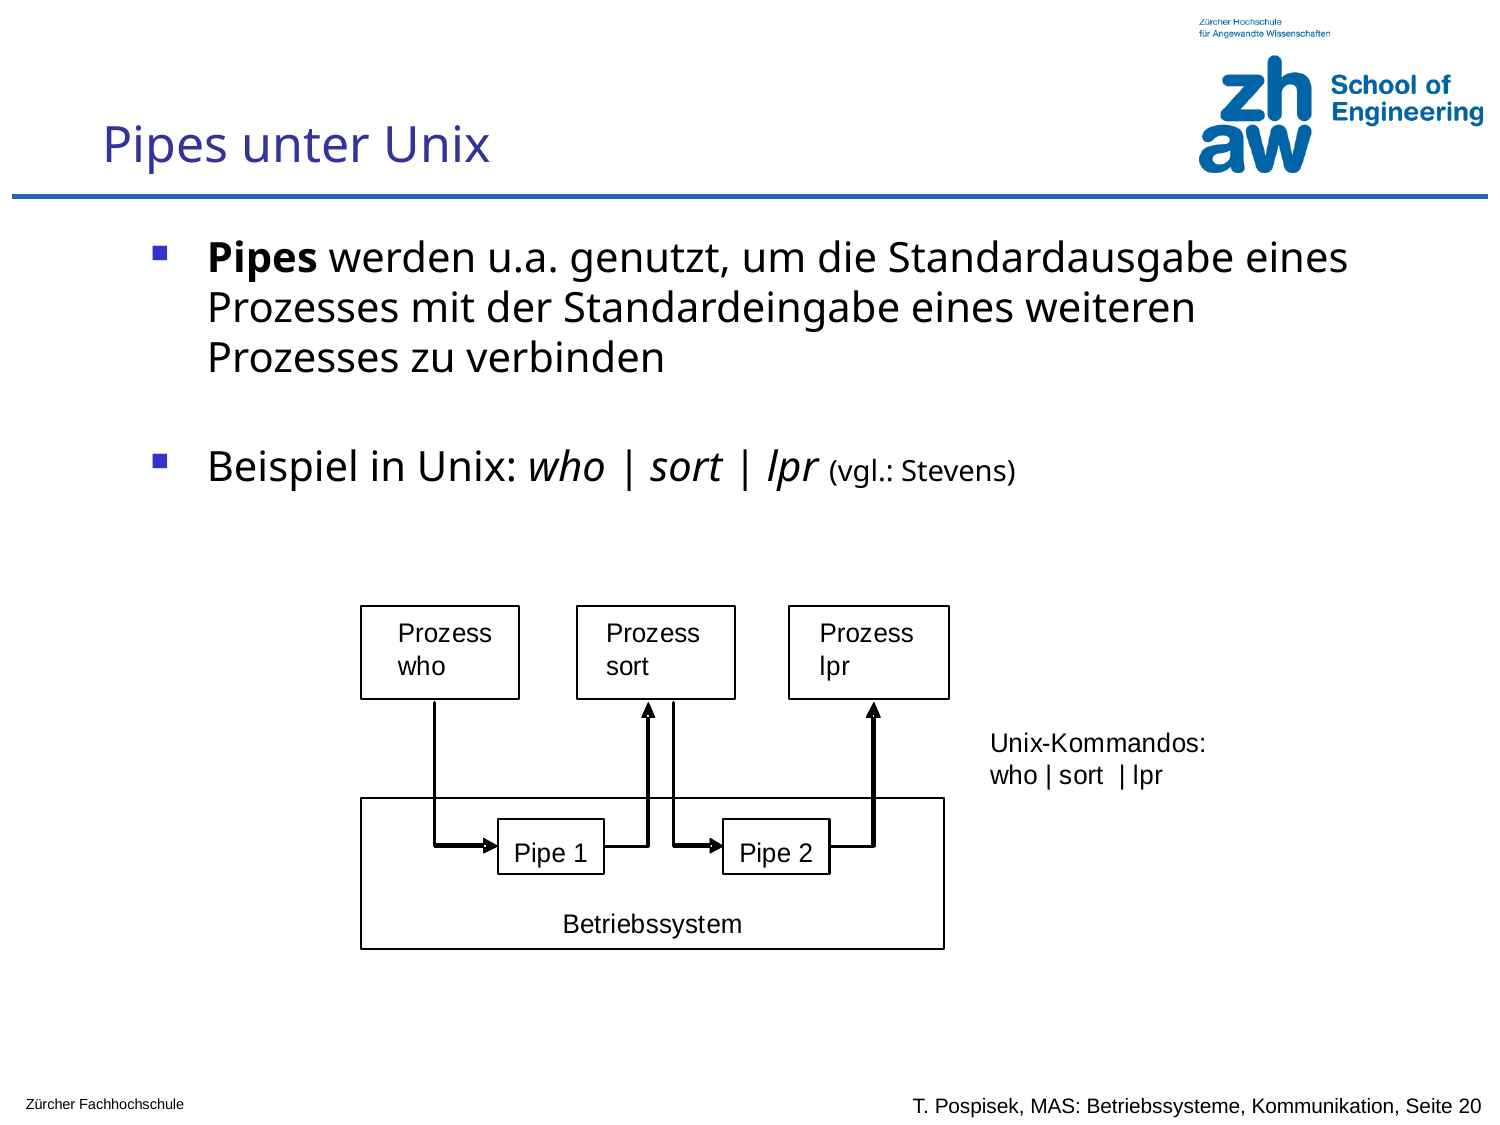

Pipes unter Unix
# Pipes werden u.a. genutzt, um die Standardausgabe eines Prozesses mit der Standardeingabe eines weiteren Prozesses zu verbinden
Beispiel in Unix: who | sort | lpr (vgl.: Stevens)